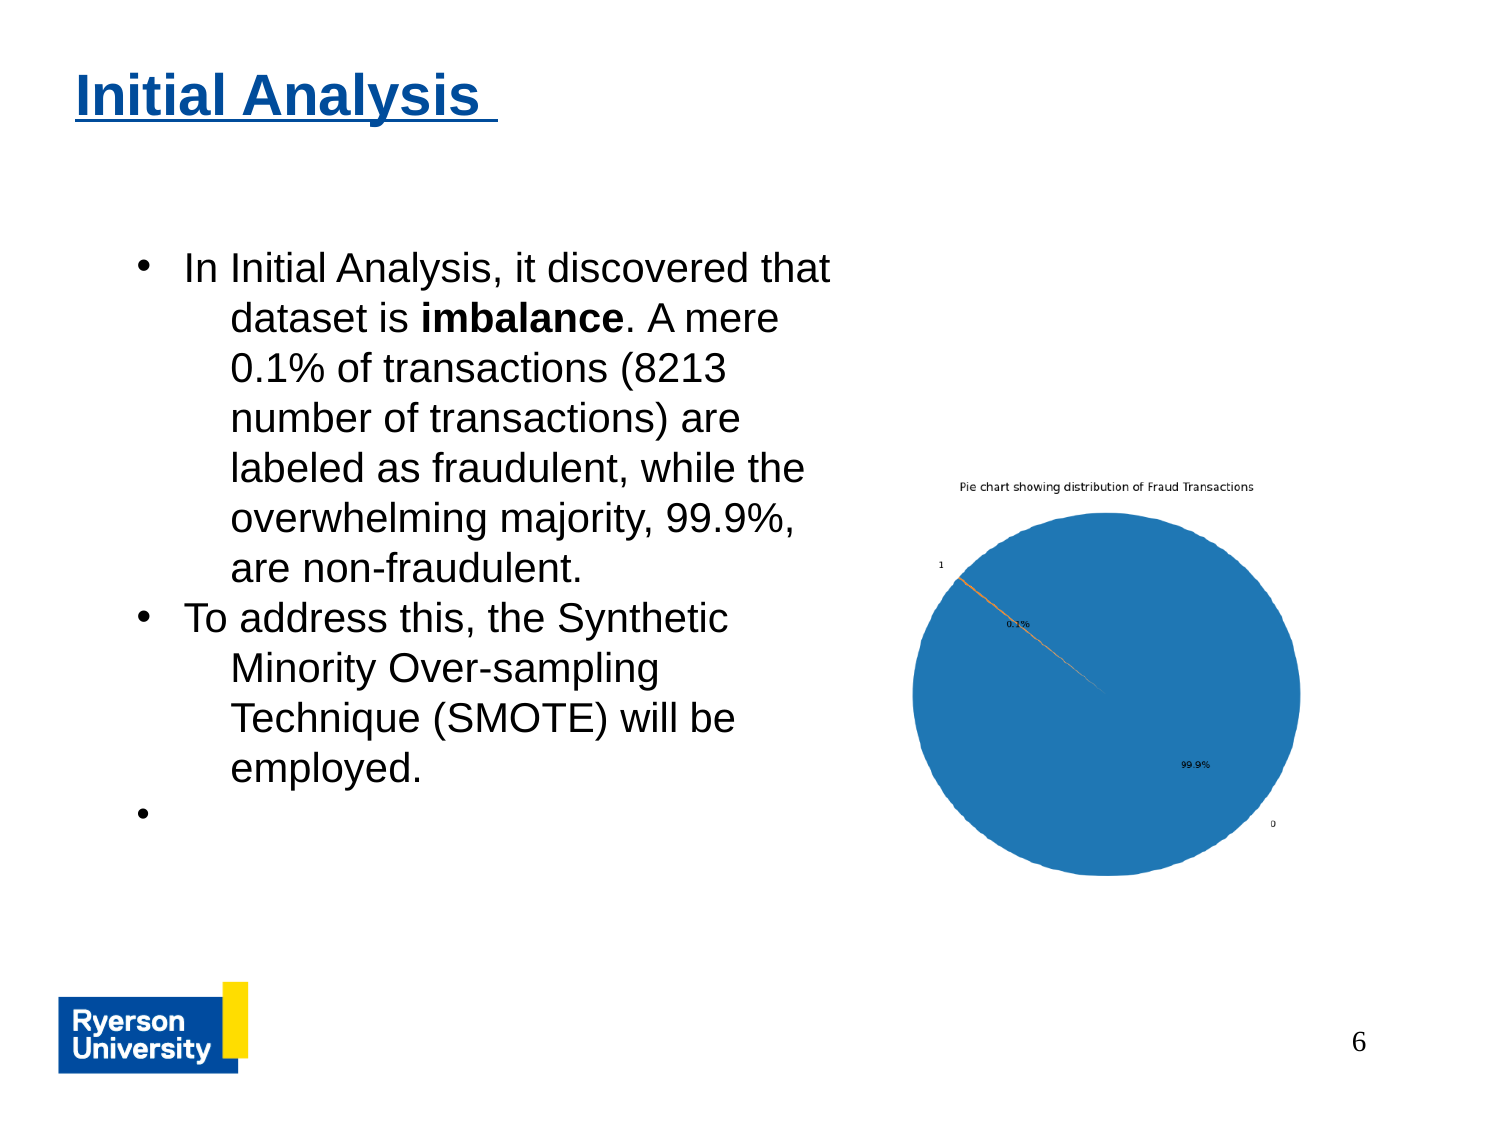

# Initial Analysis
In Initial Analysis, it discovered that dataset is imbalance. A mere 0.1% of transactions (8213 number of transactions) are labeled as fraudulent, while the overwhelming majority, 99.9%, are non-fraudulent.
To address this, the Synthetic Minority Over-sampling Technique (SMOTE) will be employed.